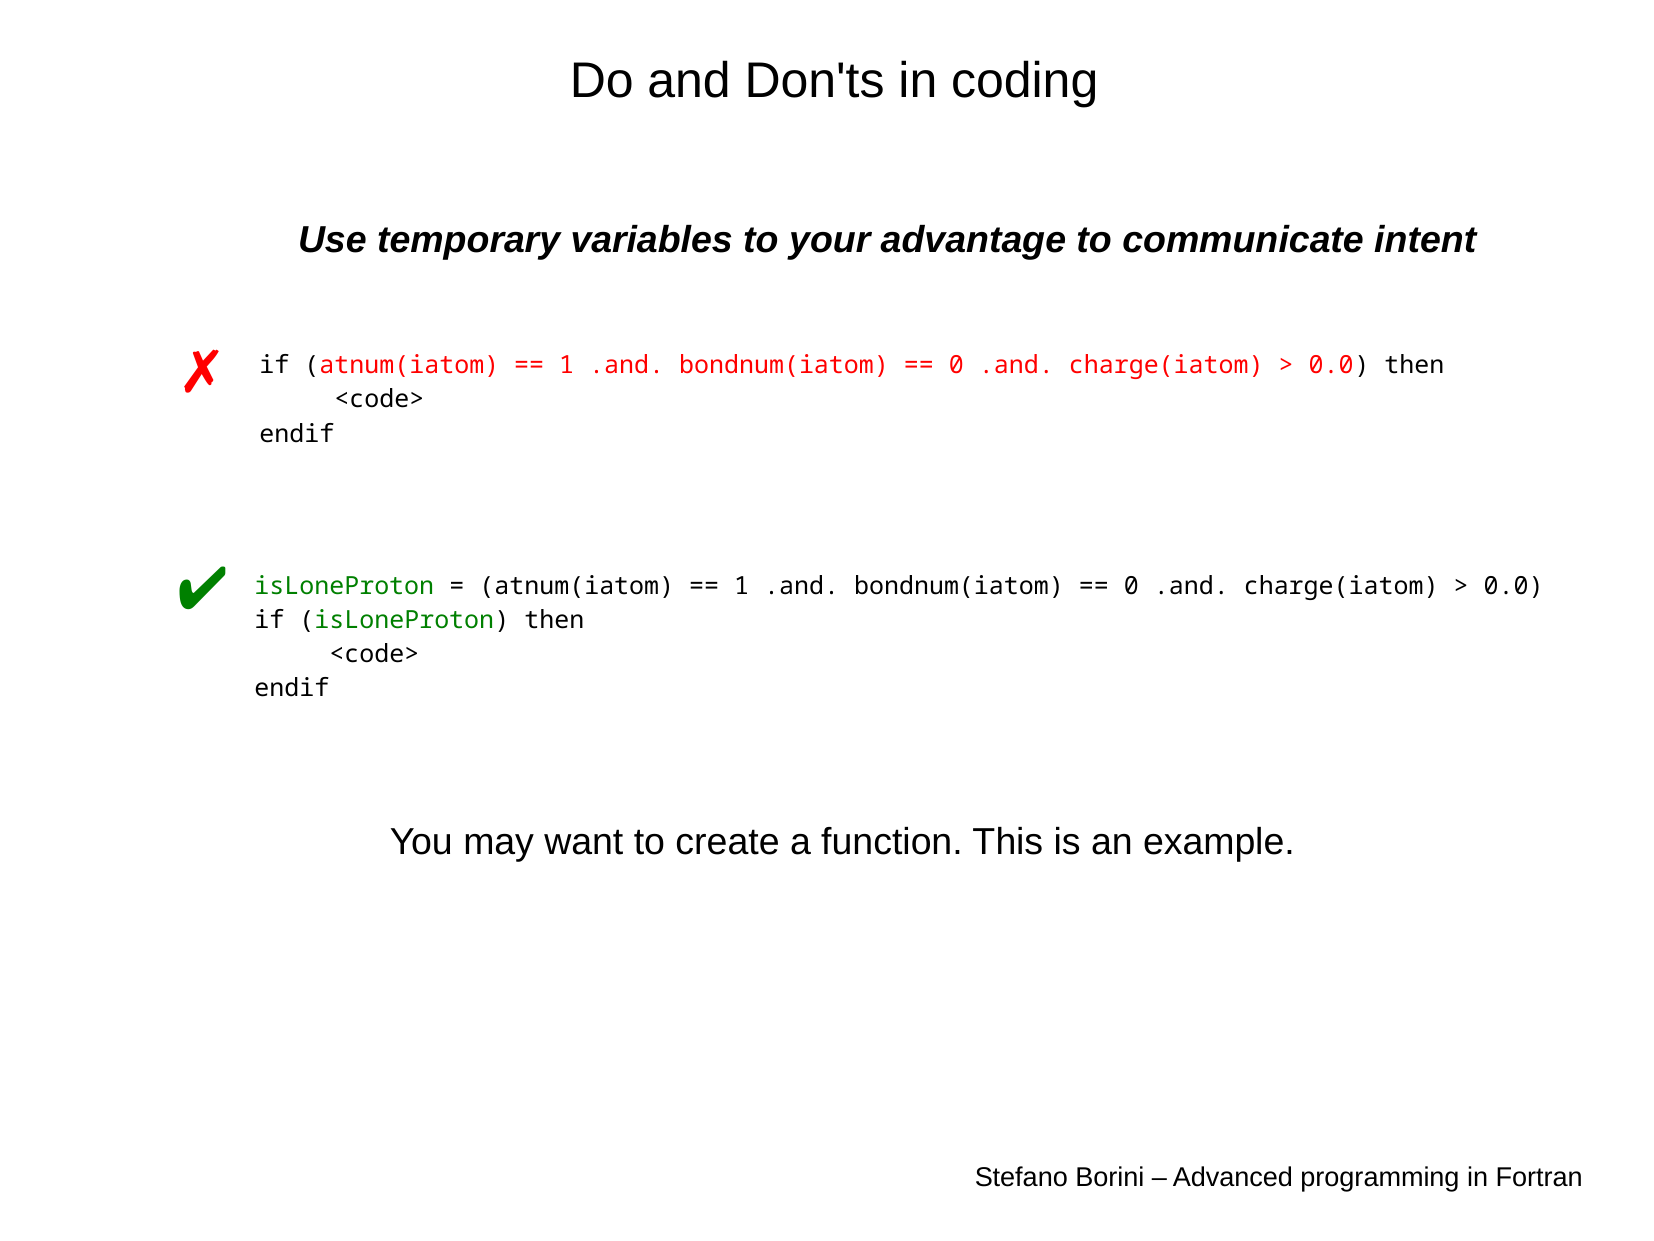

Do and Don'ts in coding
Use temporary variables to your advantage to communicate intent
if (atnum(iatom) == 1 .and. bondnum(iatom) == 0 .and. charge(iatom) > 0.0) then
	<code>
endif
isLoneProton = (atnum(iatom) == 1 .and. bondnum(iatom) == 0 .and. charge(iatom) > 0.0)
if (isLoneProton) then
	<code>
endif
You may want to create a function. This is an example.
Stefano Borini – Advanced programming in Fortran